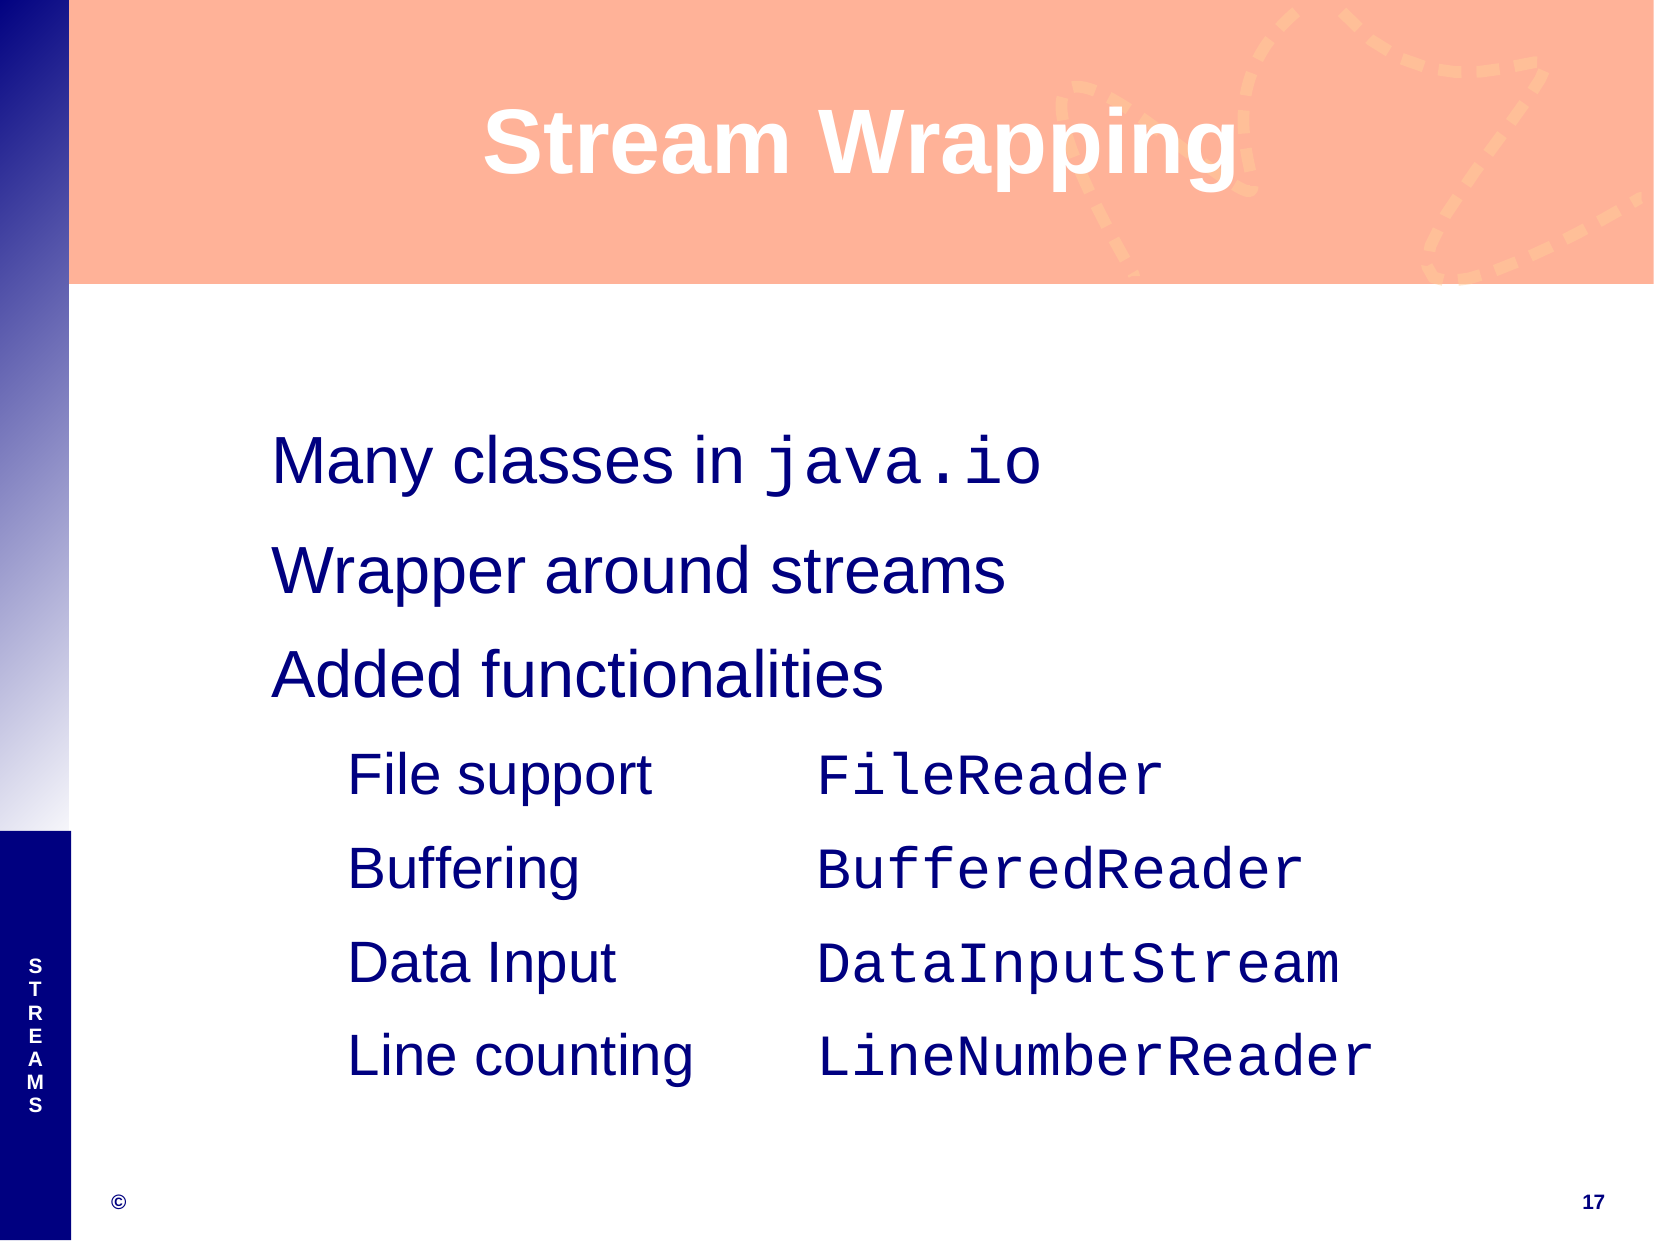

Stream Wrapping
# Many classes in java.io
Wrapper around streams
Added functionalities
File support	FileReader
Buffering	BufferedReader
Data Input	DataInputStream
Line counting	LineNumberReader
S
T
R
E
A
M
S